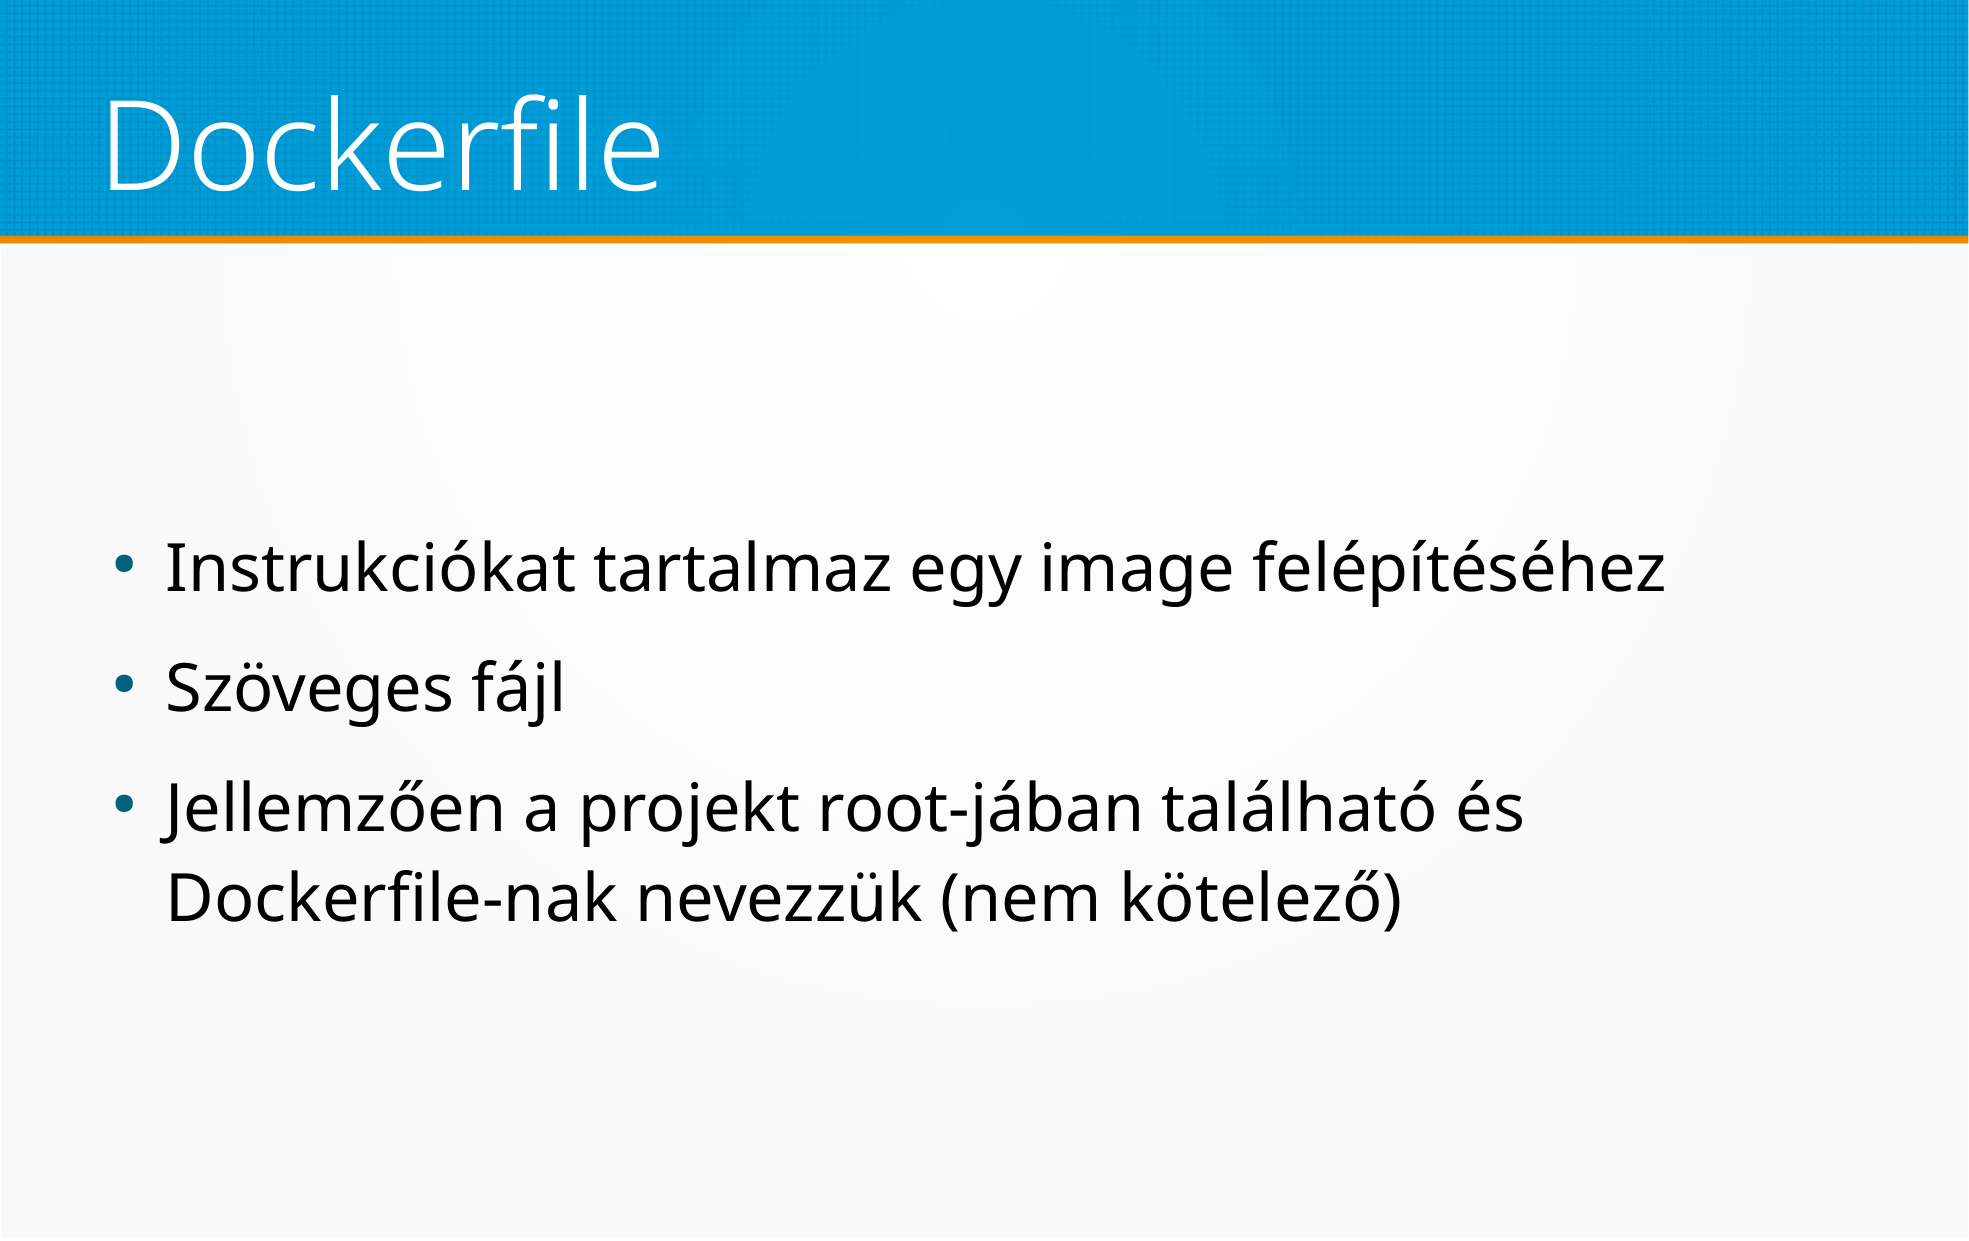

# Dockerfile
Instrukciókat tartalmaz egy image felépítéséhez
Szöveges fájl
Jellemzően a projekt root-jában található és Dockerfile-nak nevezzük (nem kötelező)